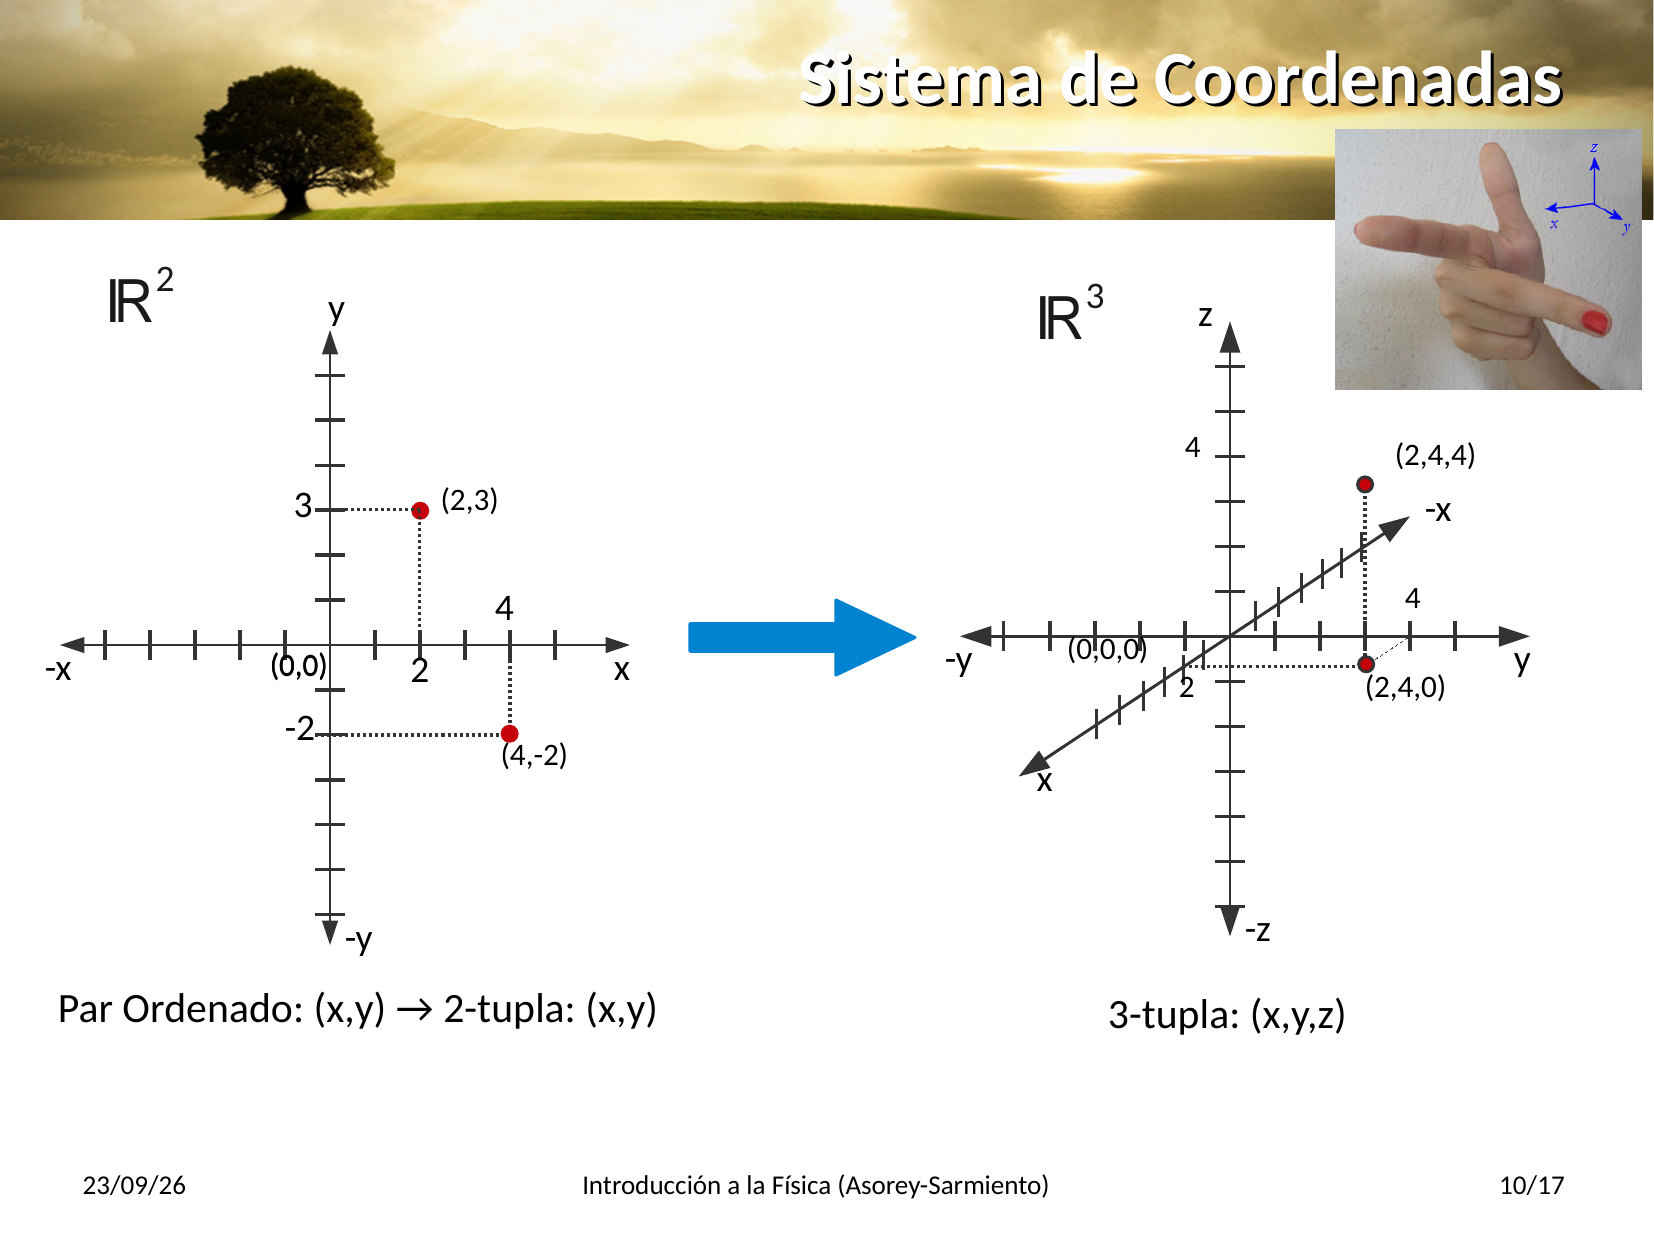

# Sistema de Coordenadas
y
z
4
(2,4,4)
(2,3)
3
-x
4
4
(0,0,0)
-y
y
-x
(0,0)
x
(0,0)
2
2
(2,4,0)
-2
(4,-2)
x
-z
-y
Par Ordenado: (x,y) → 2-tupla: (x,y)
3-tupla: (x,y,z)
Introducción a la Física (Asorey-Sarmiento)
10